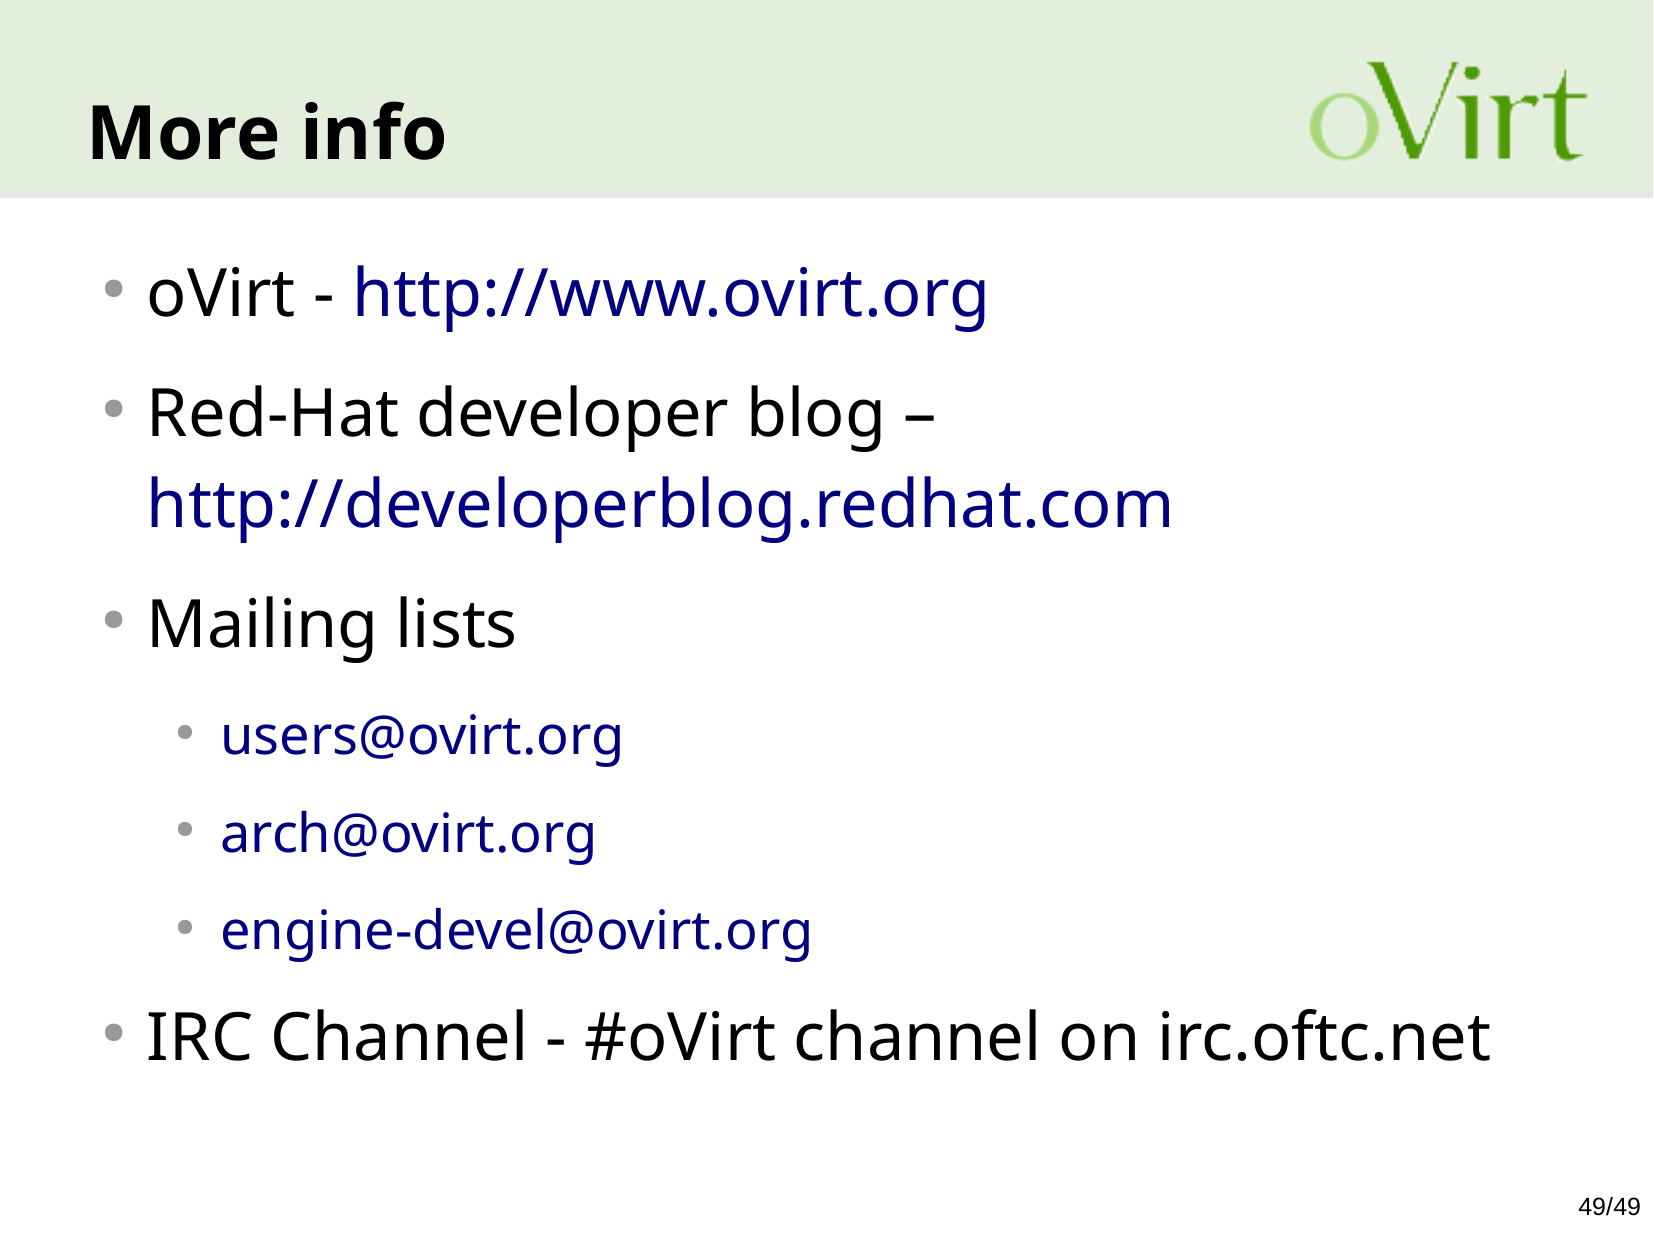

# More info
oVirt - http://www.ovirt.org
Red-Hat developer blog – http://developerblog.redhat.com
Mailing lists
users@ovirt.org
arch@ovirt.org
engine-devel@ovirt.org
IRC Channel - #oVirt channel on irc.oftc.net